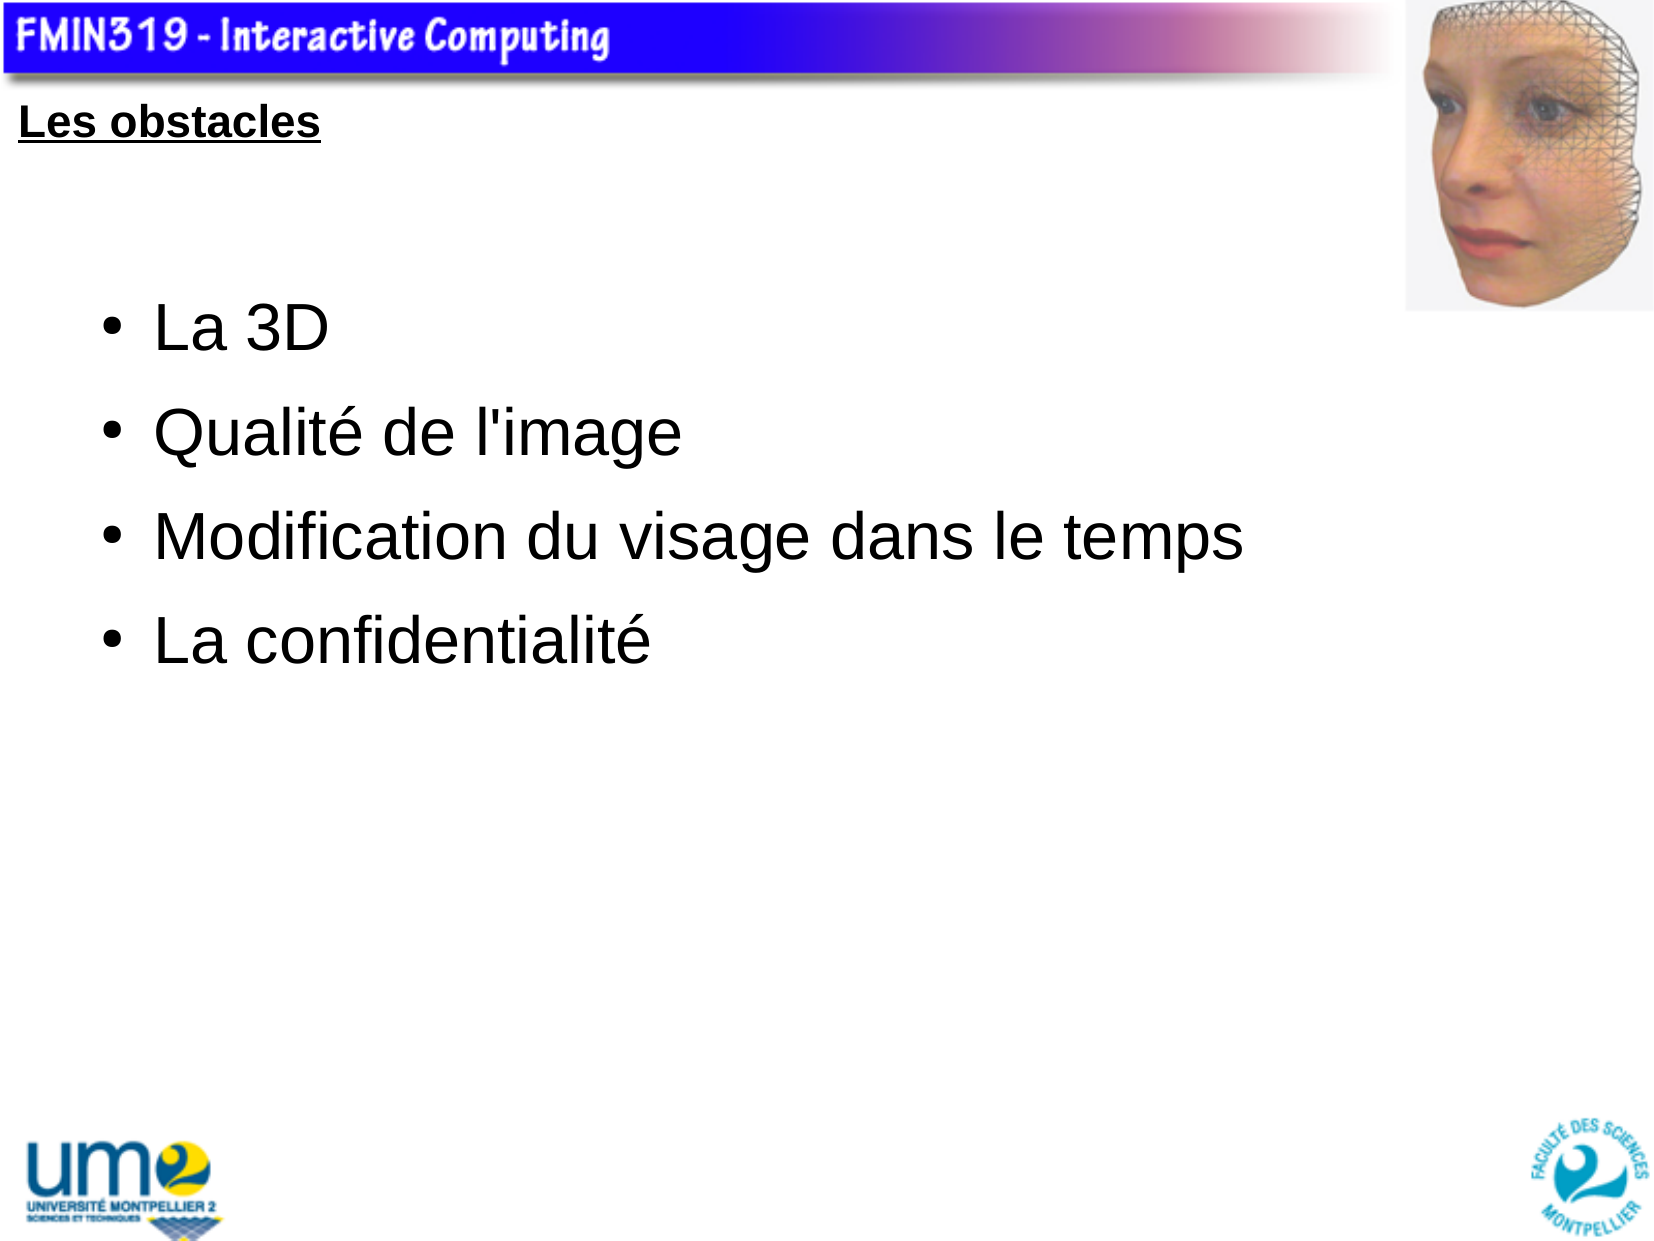

Les obstacles
# La 3D
Qualité de l'image
Modification du visage dans le temps
La confidentialité